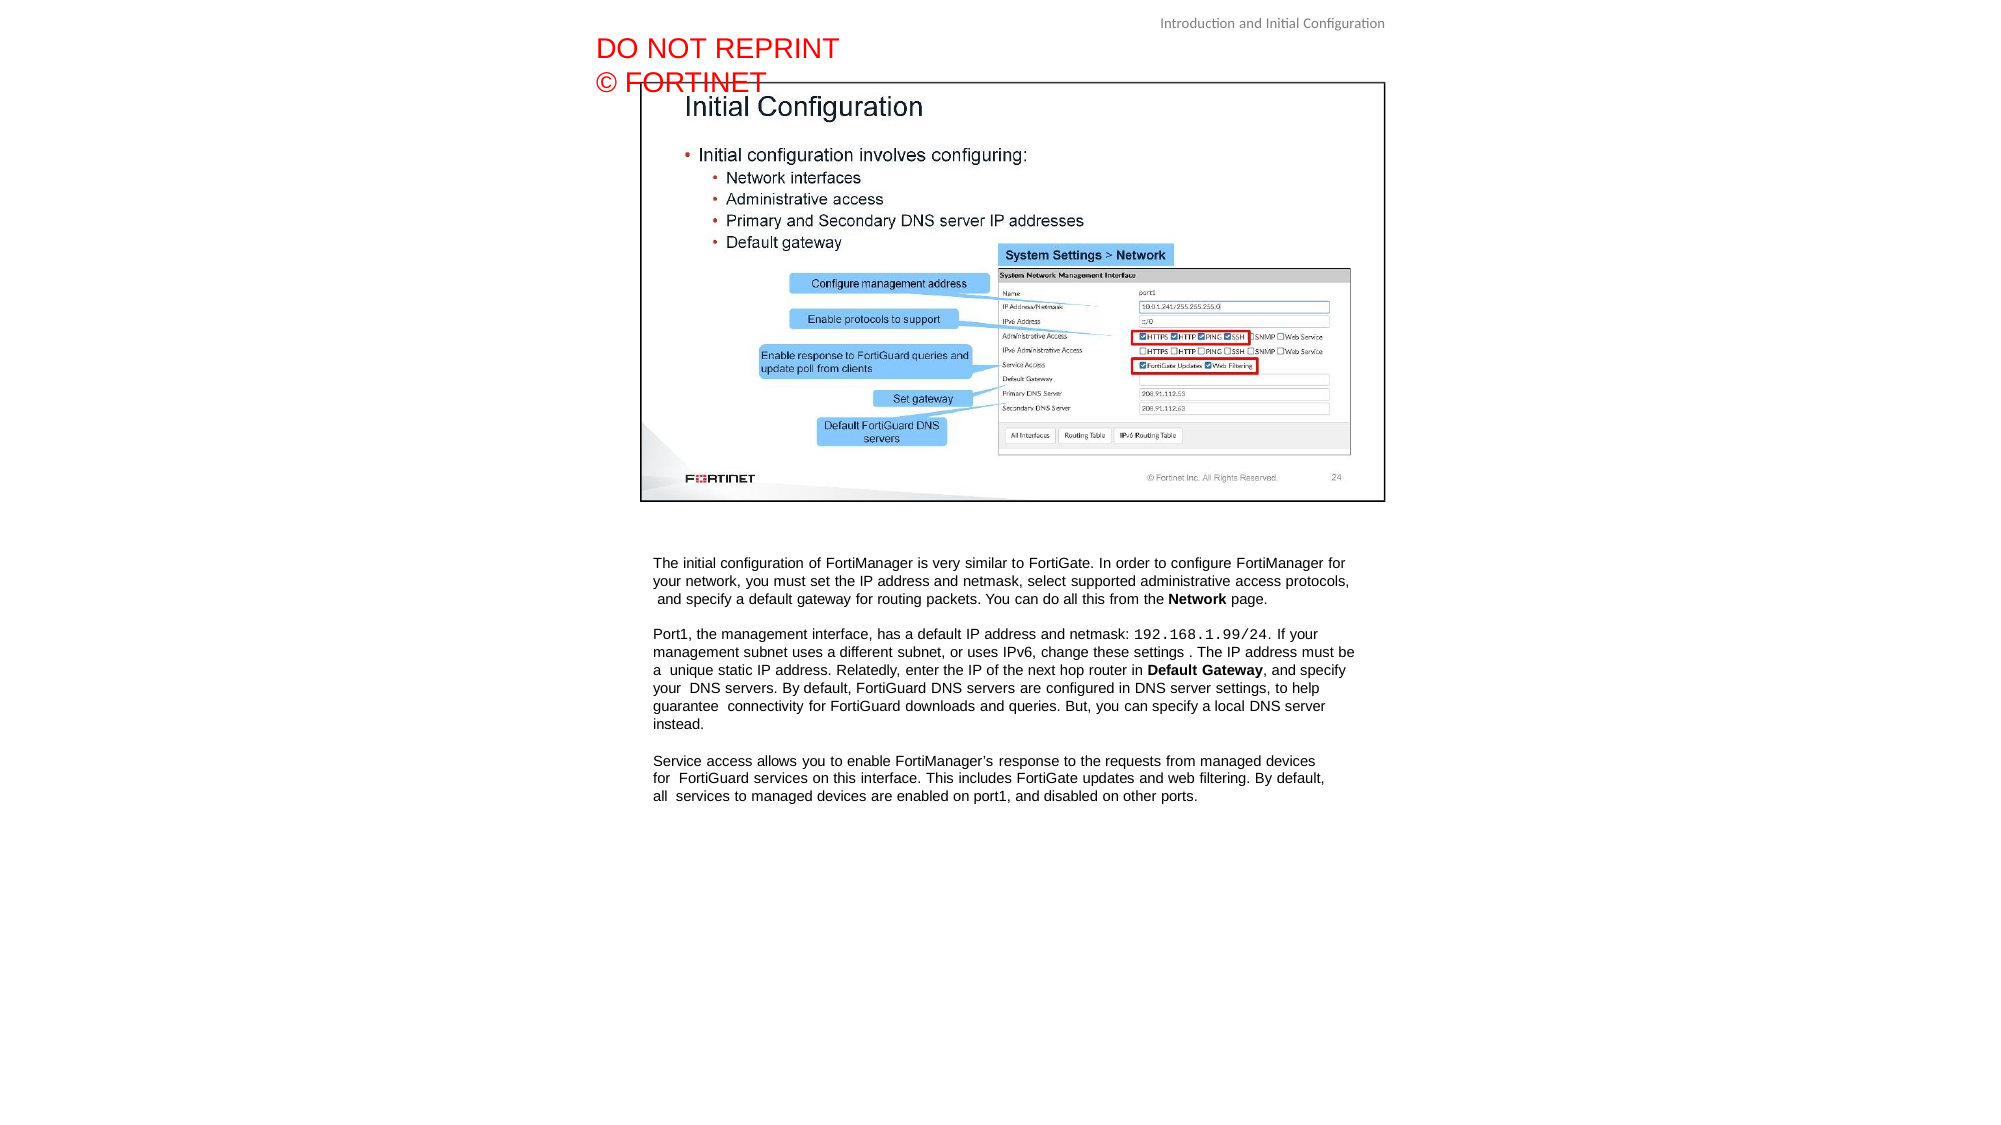

Introduction and Initial Configuration
DO NOT REPRINT
© FORTINET
The initial configuration of FortiManager is very similar to FortiGate. In order to configure FortiManager for your network, you must set the IP address and netmask, select supported administrative access protocols, and specify a default gateway for routing packets. You can do all this from the Network page.
Port1, the management interface, has a default IP address and netmask: 192.168.1.99/24. If your management subnet uses a different subnet, or uses IPv6, change these settings . The IP address must be a unique static IP address. Relatedly, enter the IP of the next hop router in Default Gateway, and specify your DNS servers. By default, FortiGuard DNS servers are configured in DNS server settings, to help guarantee connectivity for FortiGuard downloads and queries. But, you can specify a local DNS server instead.
Service access allows you to enable FortiManager’s response to the requests from managed devices for FortiGuard services on this interface. This includes FortiGate updates and web filtering. By default, all services to managed devices are enabled on port1, and disabled on other ports.
FortiManager 6.2 Study Guide
1